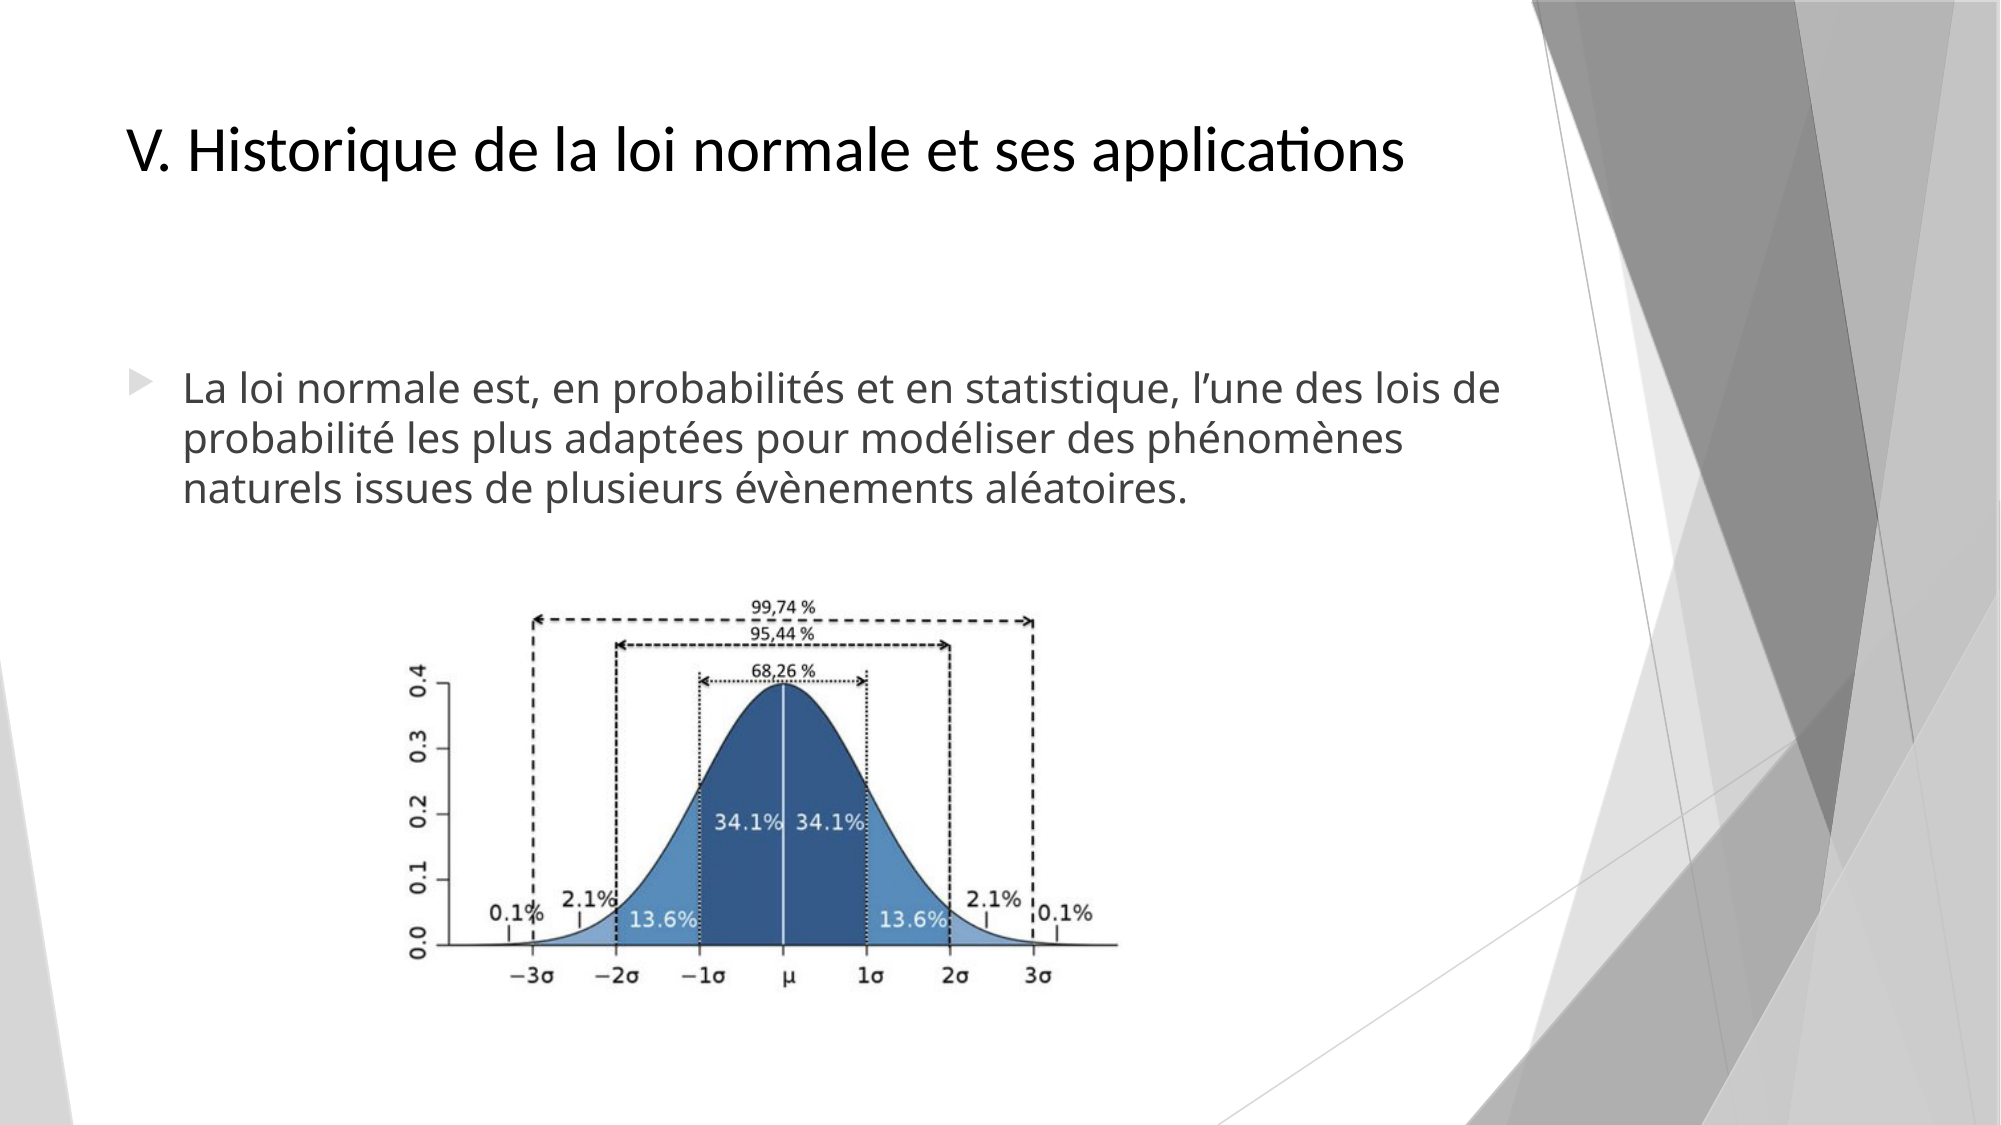

# V. Historique de la loi normale et ses applications
La loi normale est, en probabilités et en statistique, l’une des lois de probabilité les plus adaptées pour modéliser des phénomènes naturels issues de plusieurs évènements aléatoires.